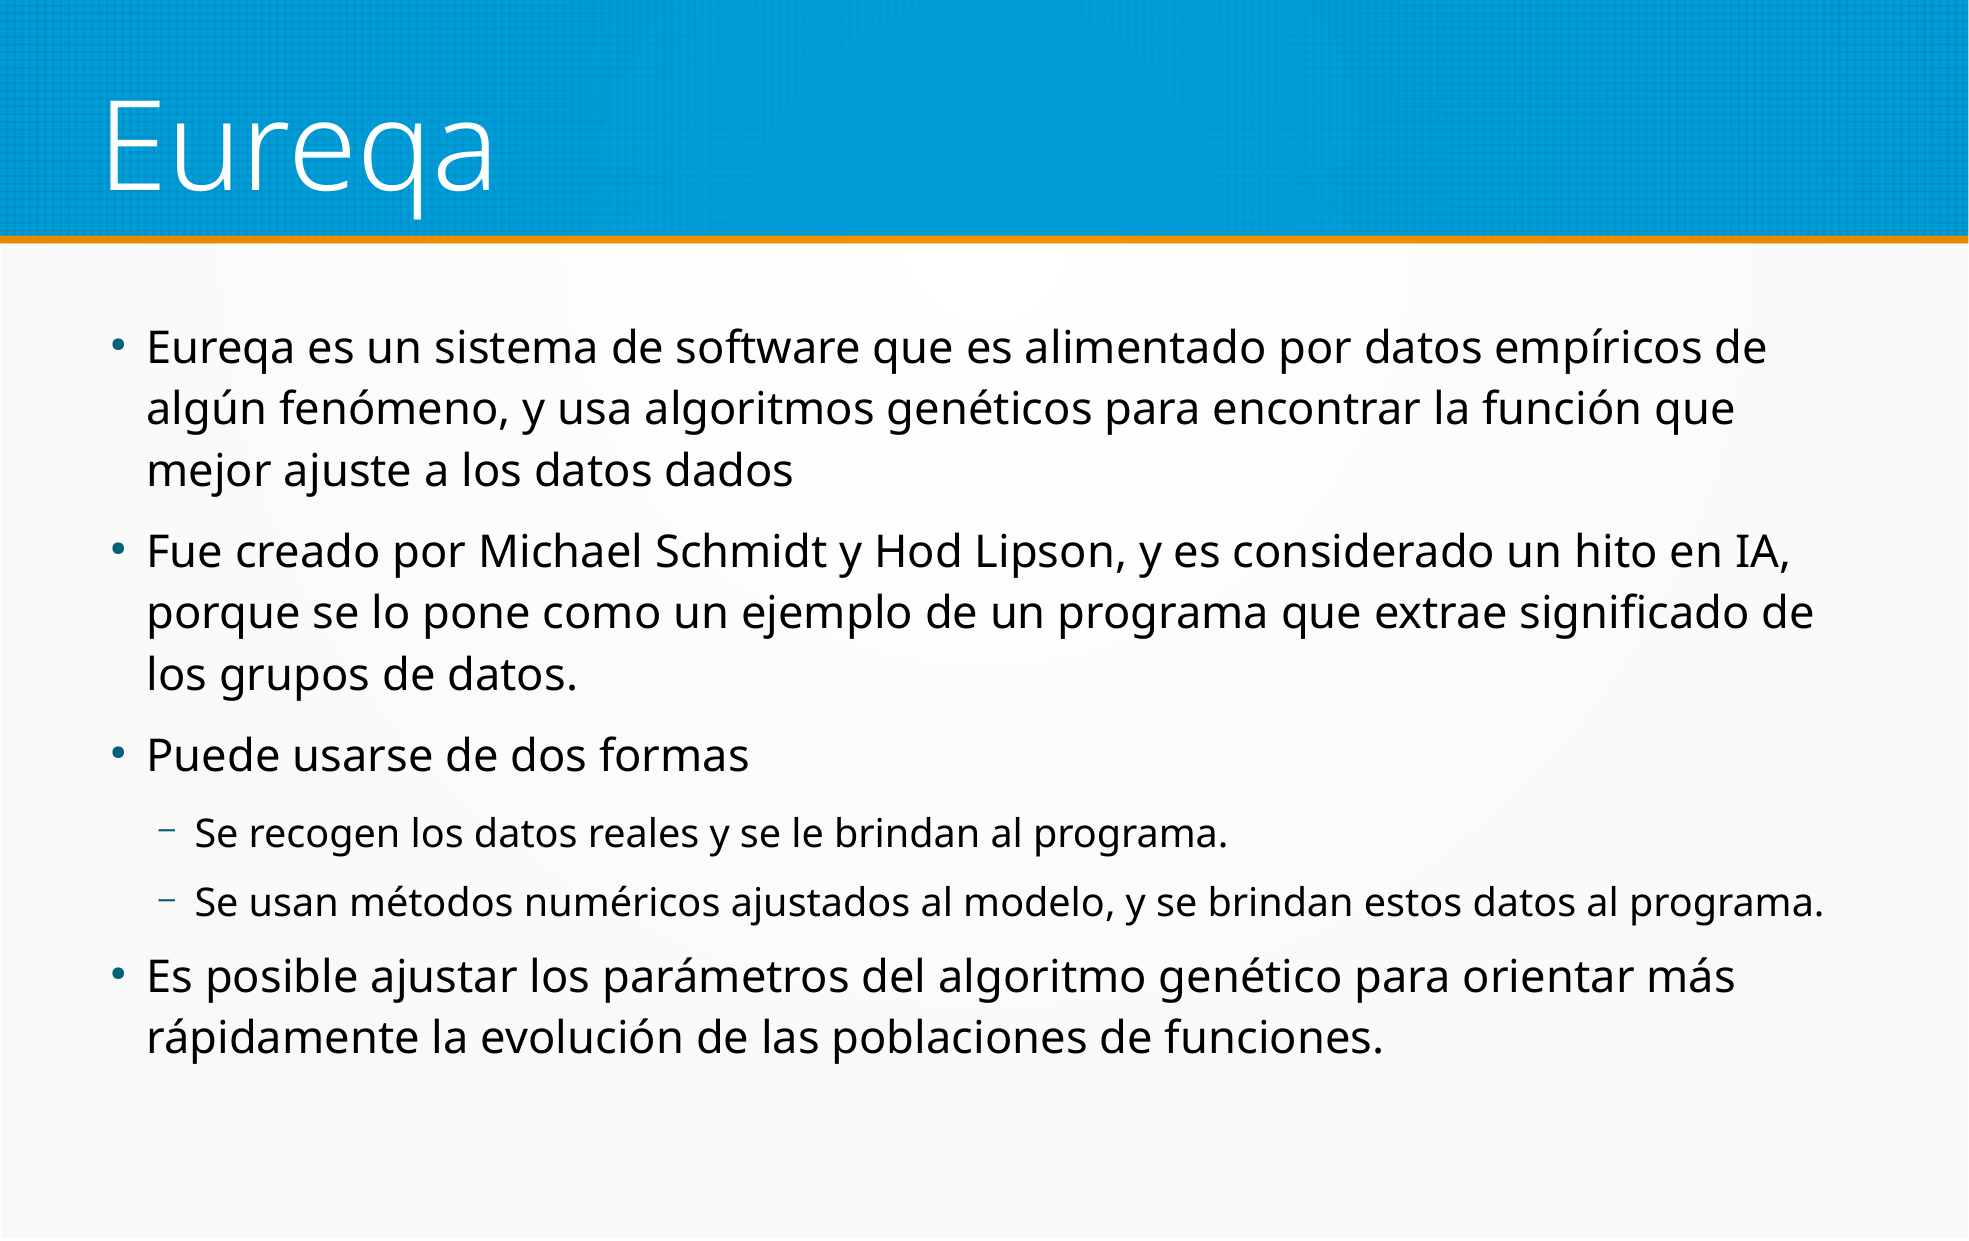

# Eureqa
Eureqa es un sistema de software que es alimentado por datos empíricos de algún fenómeno, y usa algoritmos genéticos para encontrar la función que mejor ajuste a los datos dados
Fue creado por Michael Schmidt y Hod Lipson, y es considerado un hito en IA, porque se lo pone como un ejemplo de un programa que extrae significado de los grupos de datos.
Puede usarse de dos formas
Se recogen los datos reales y se le brindan al programa.
Se usan métodos numéricos ajustados al modelo, y se brindan estos datos al programa.
Es posible ajustar los parámetros del algoritmo genético para orientar más rápidamente la evolución de las poblaciones de funciones.